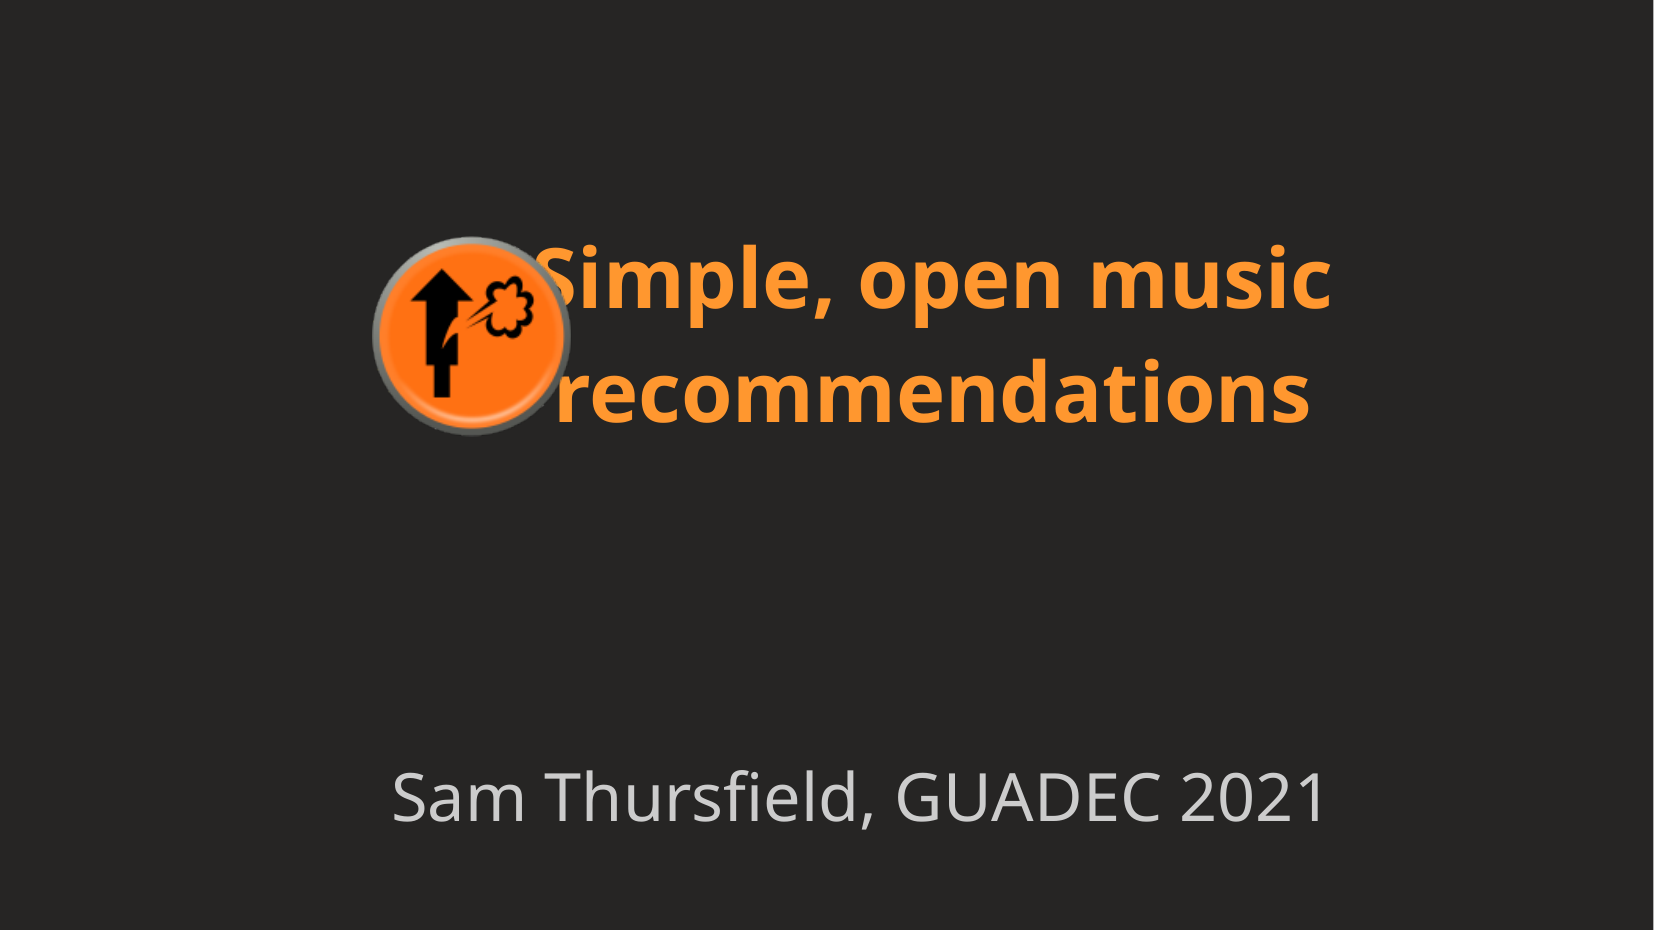

# Simple, open music recommendations
Sam Thursfield, GUADEC 2021